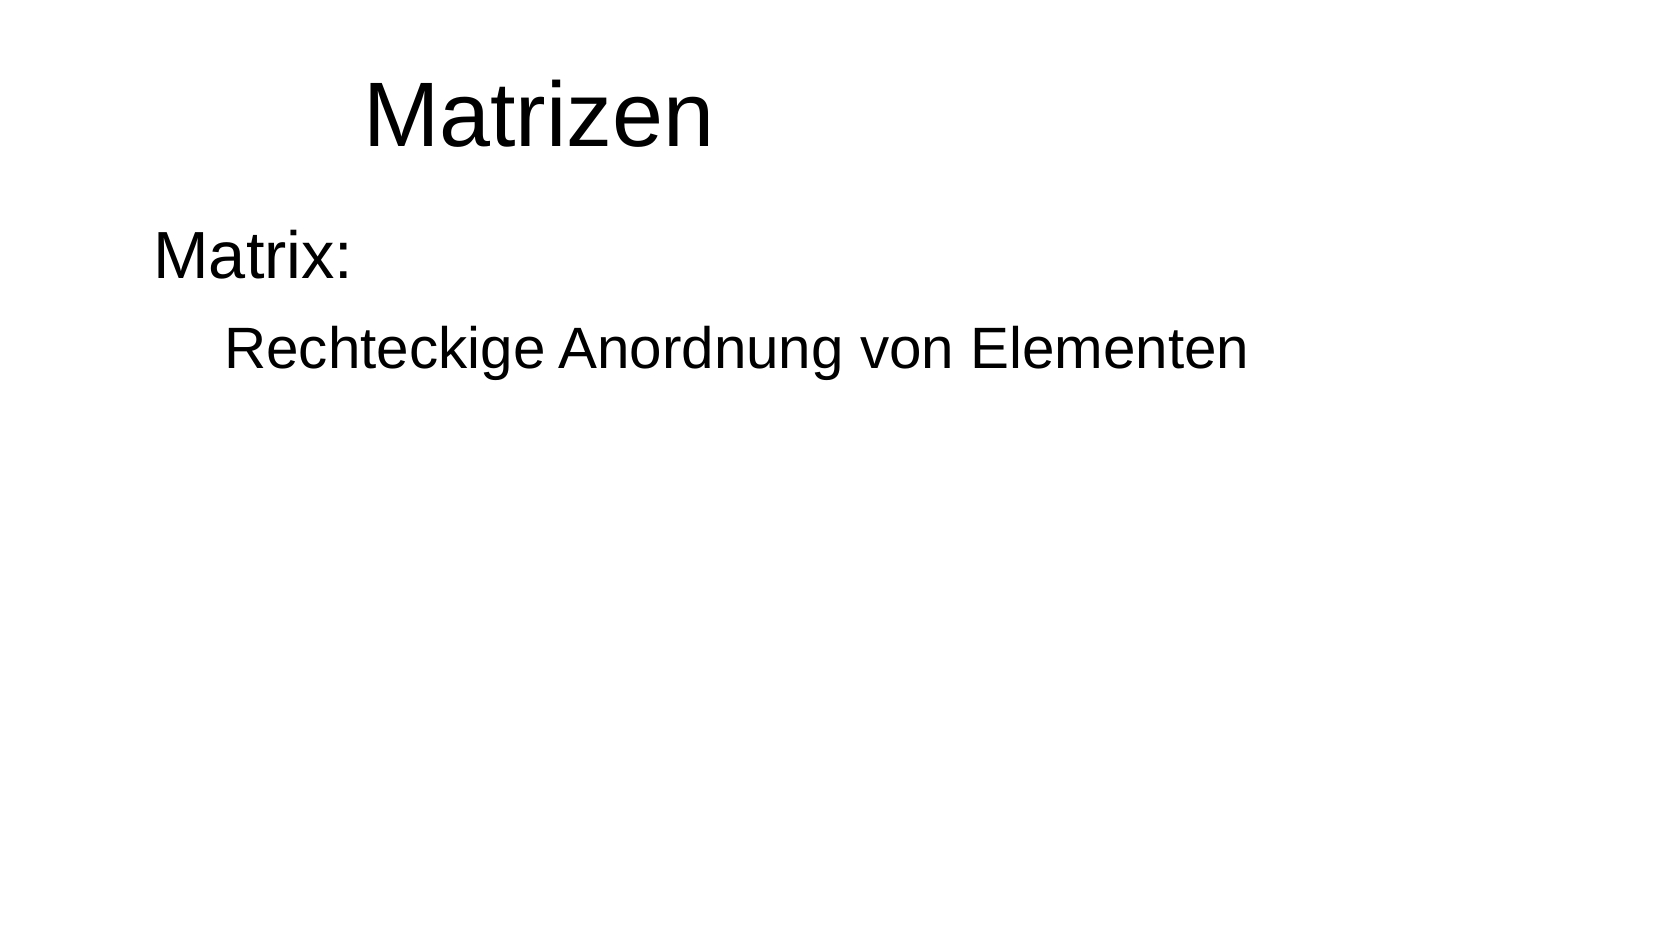

# Matrizen
Matrix:
Rechteckige Anordnung von Elementen